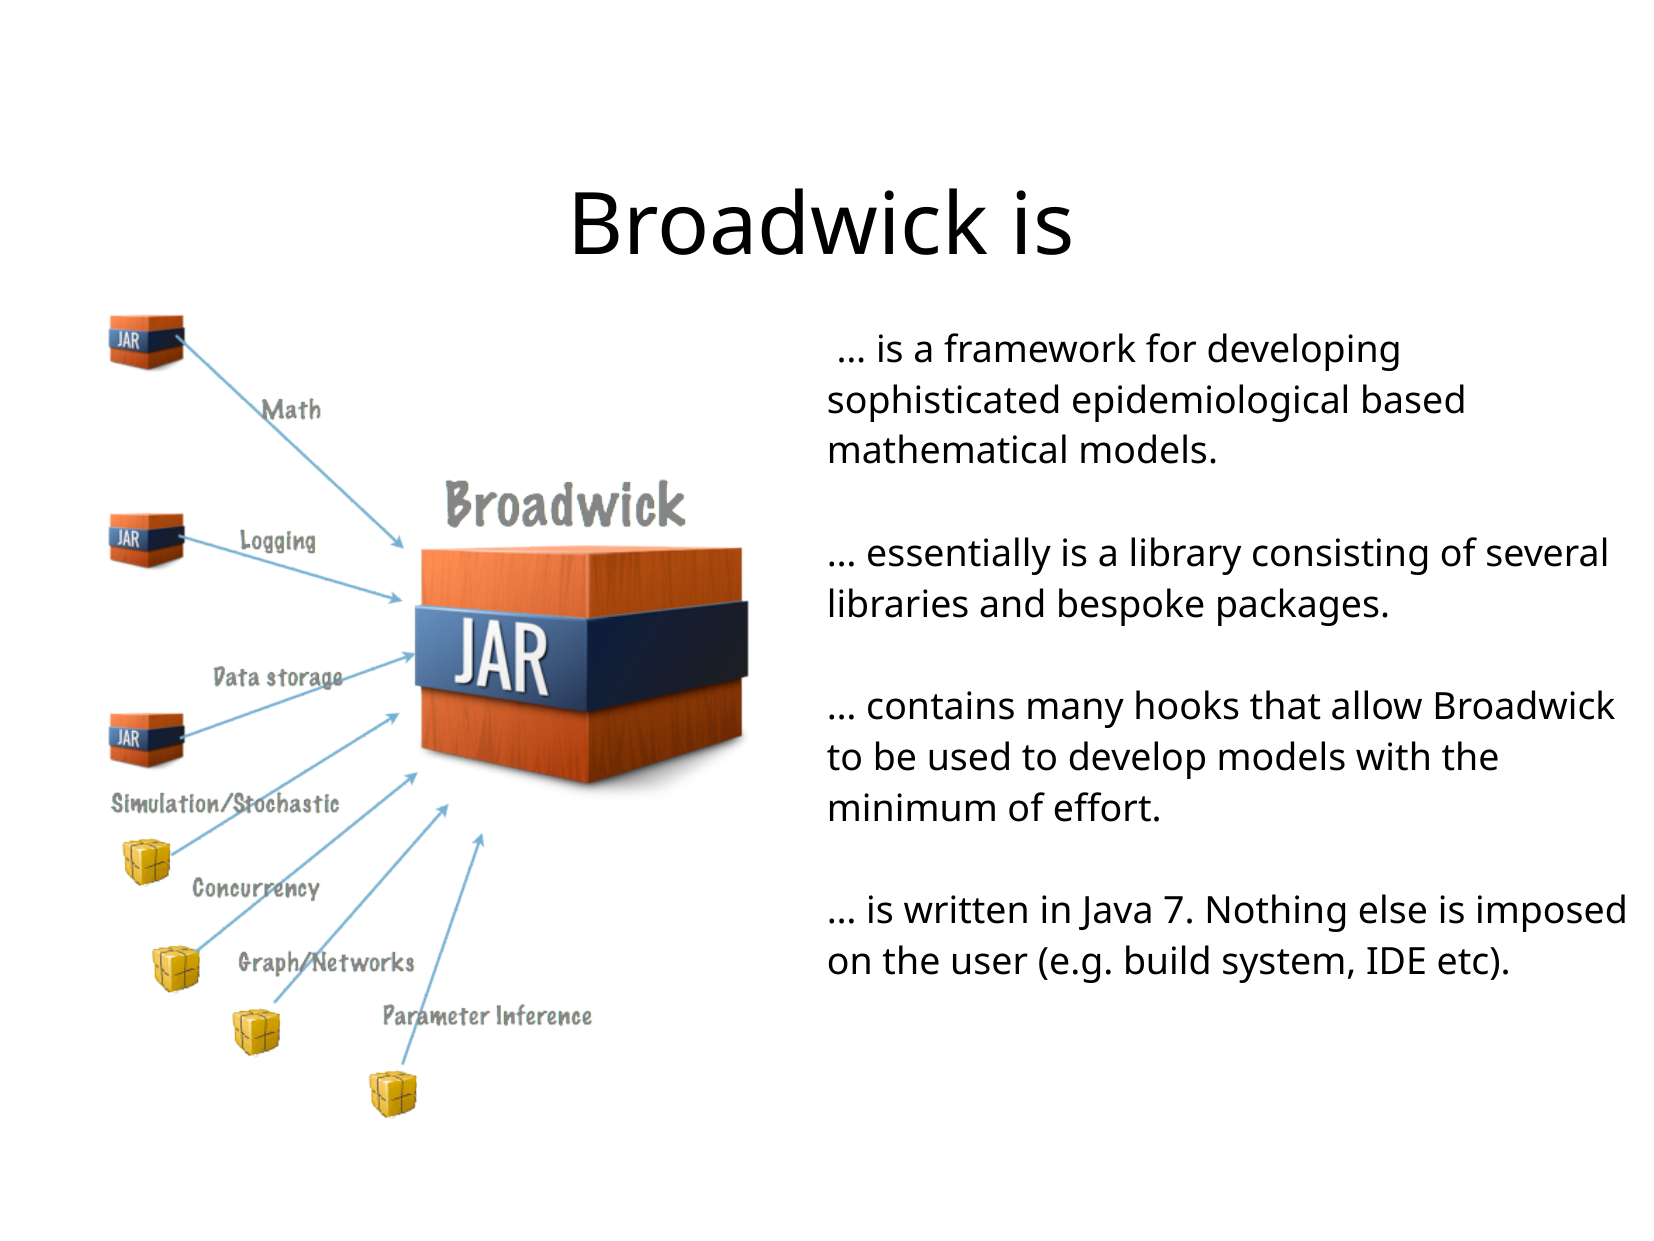

# Broadwick is
 … is a framework for developing sophisticated epidemiological based mathematical models.
… essentially is a library consisting of several libraries and bespoke packages.
… contains many hooks that allow Broadwick to be used to develop models with the minimum of effort.
… is written in Java 7. Nothing else is imposed on the user (e.g. build system, IDE etc).